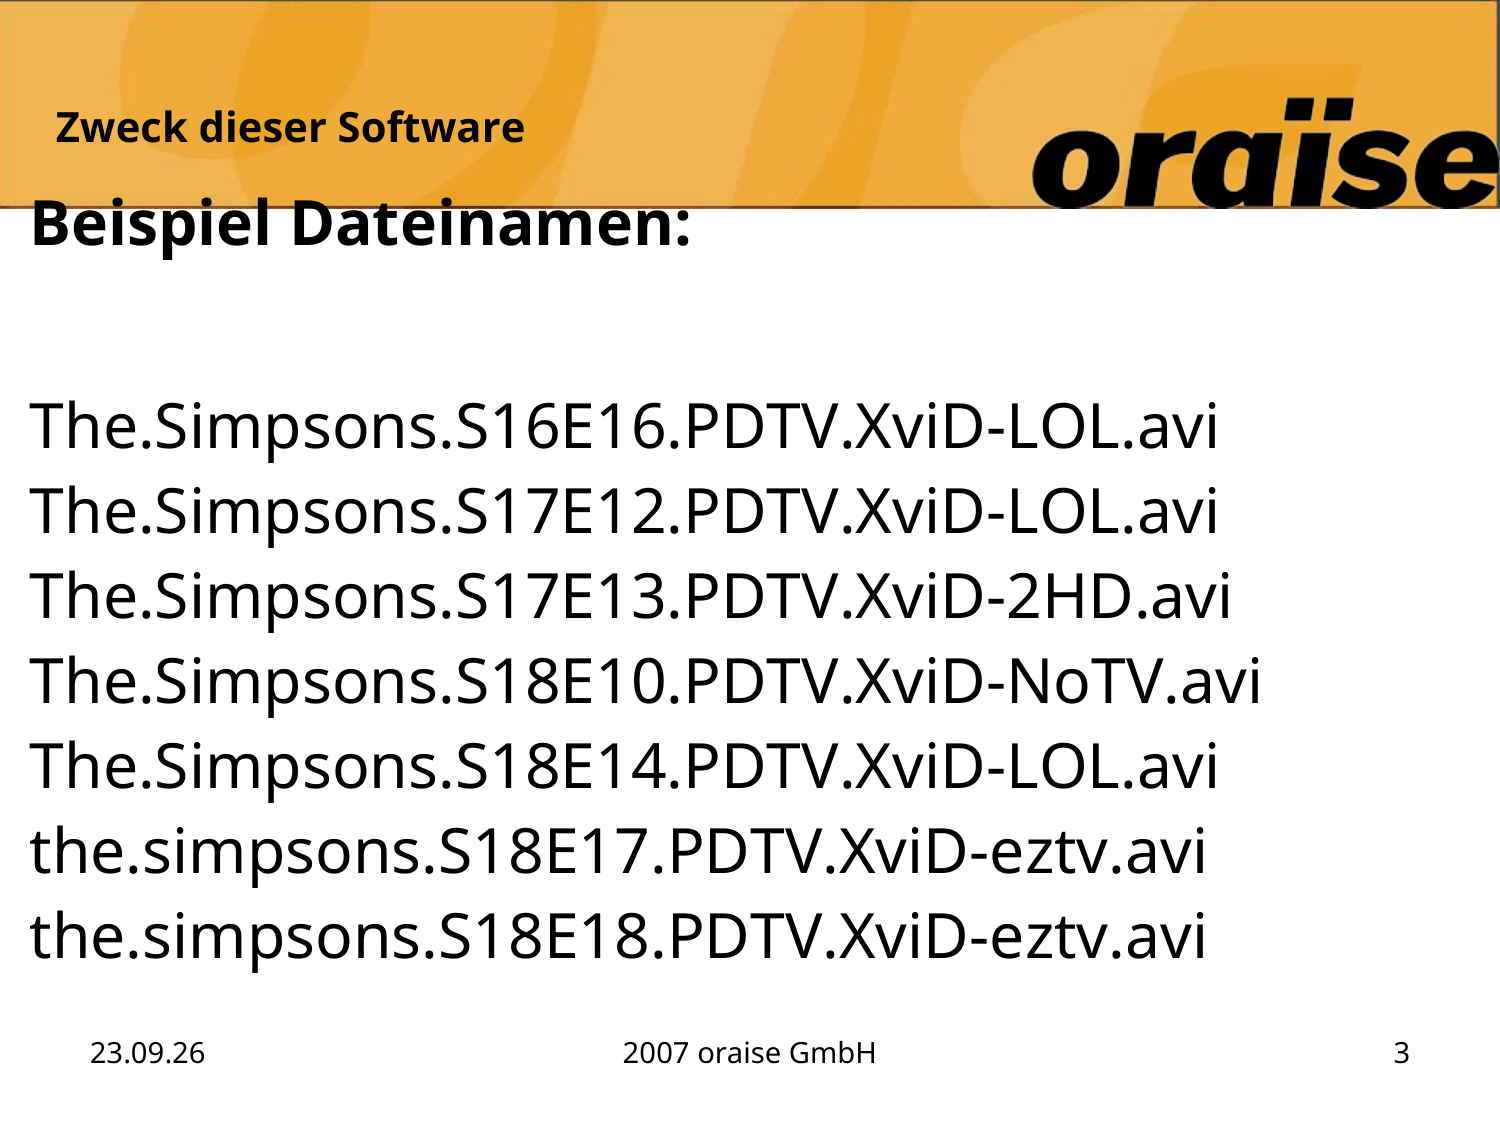

Zweck dieser Software
Beispiel Dateinamen:
The.Simpsons.S16E16.PDTV.XviD-LOL.avi
The.Simpsons.S17E12.PDTV.XviD-LOL.avi
The.Simpsons.S17E13.PDTV.XviD-2HD.avi
The.Simpsons.S18E10.PDTV.XviD-NoTV.avi
The.Simpsons.S18E14.PDTV.XviD-LOL.avi
the.simpsons.S18E17.PDTV.XviD-eztv.avi
the.simpsons.S18E18.PDTV.XviD-eztv.avi
#
2007 oraise GmbH
3